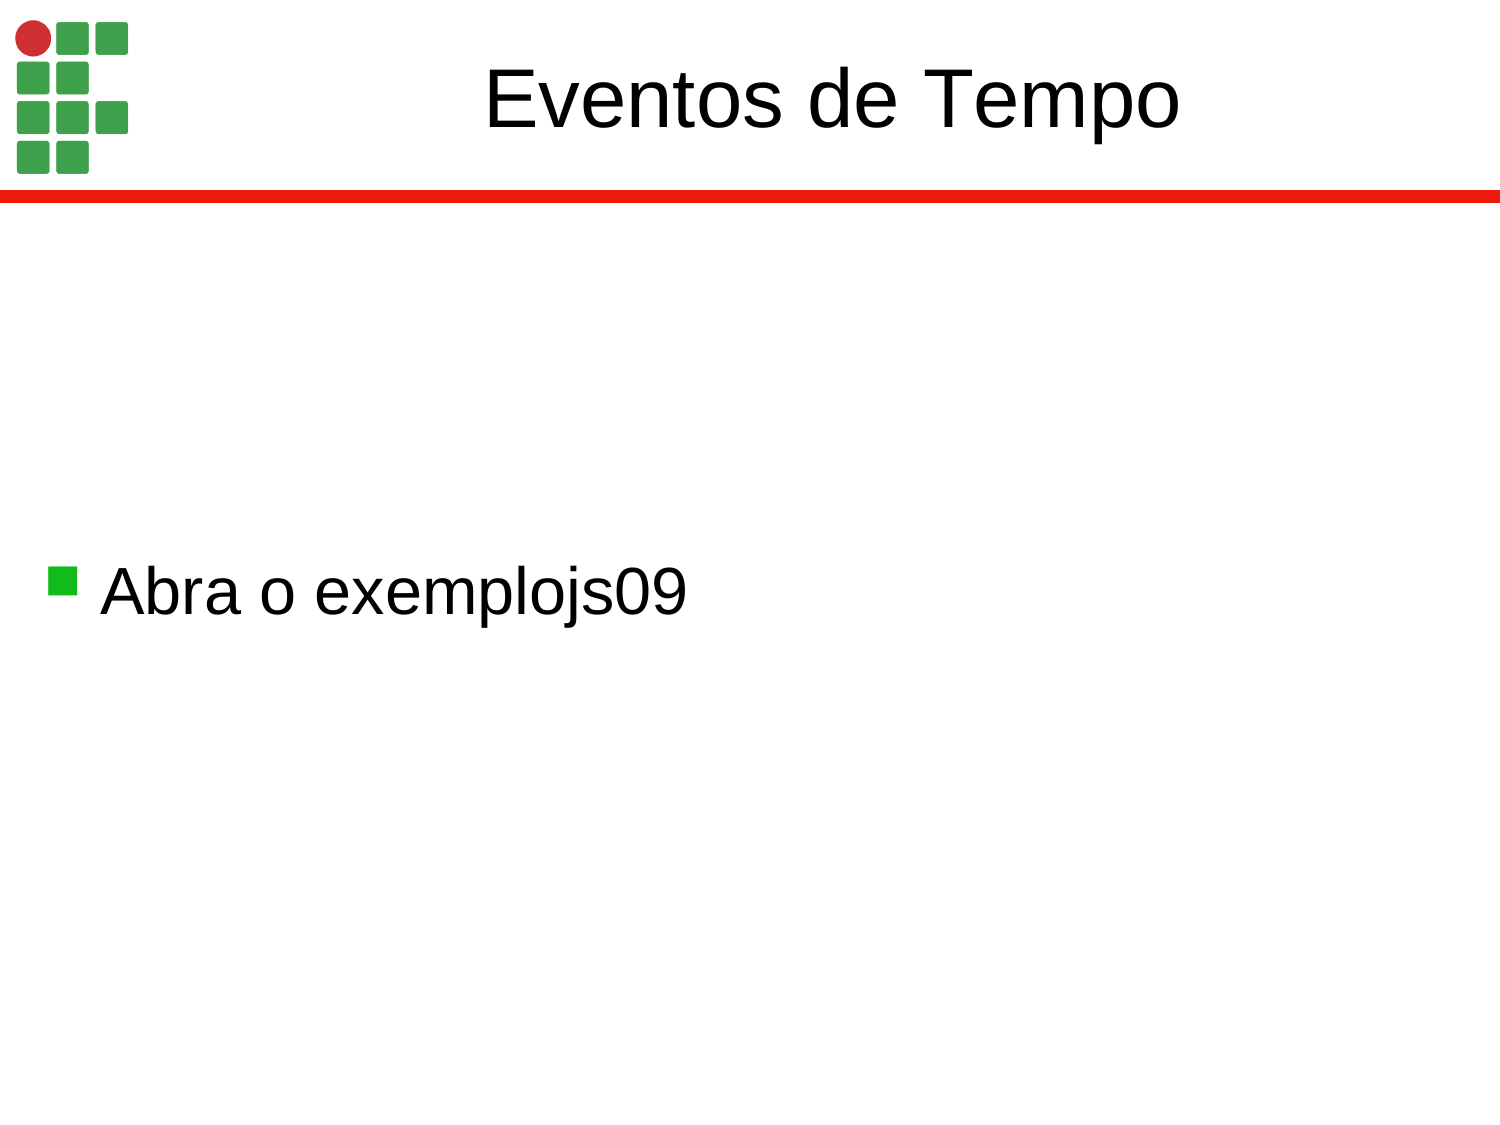

# Eventos de Tempo
Abra o exemplojs09